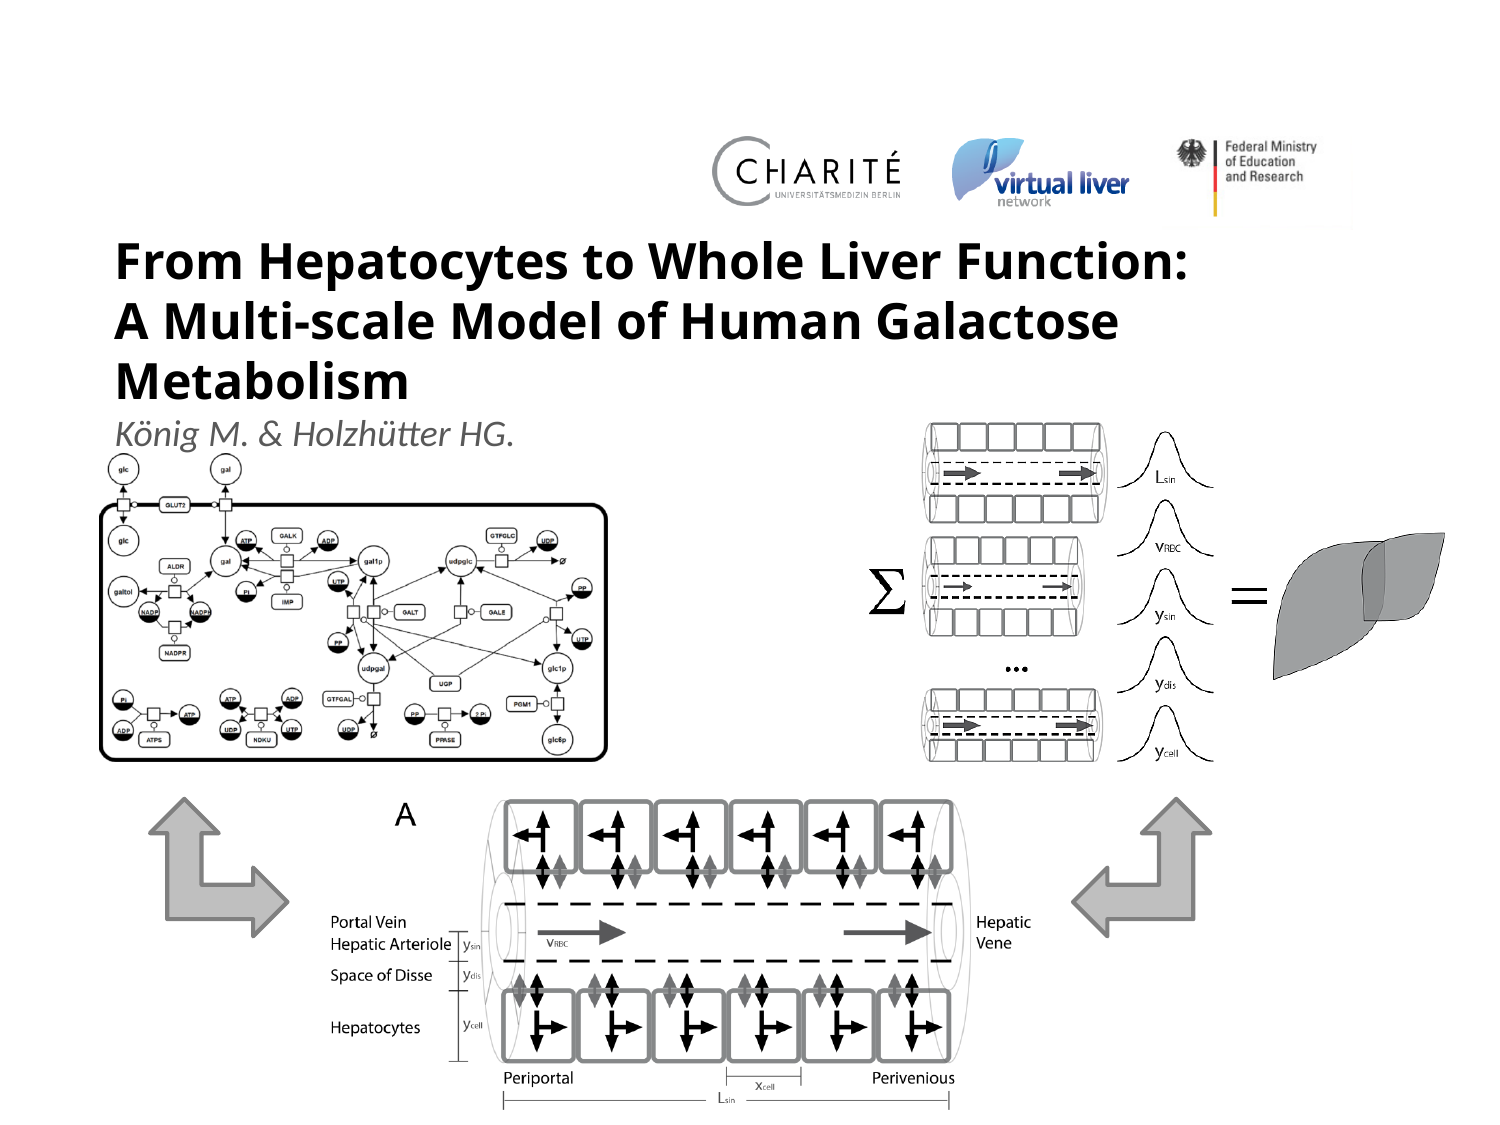

# From Hepatocytes to Whole Liver Function: A Multi-scale Model of Human Galactose Metabolism König M. & Holzhütter HG.